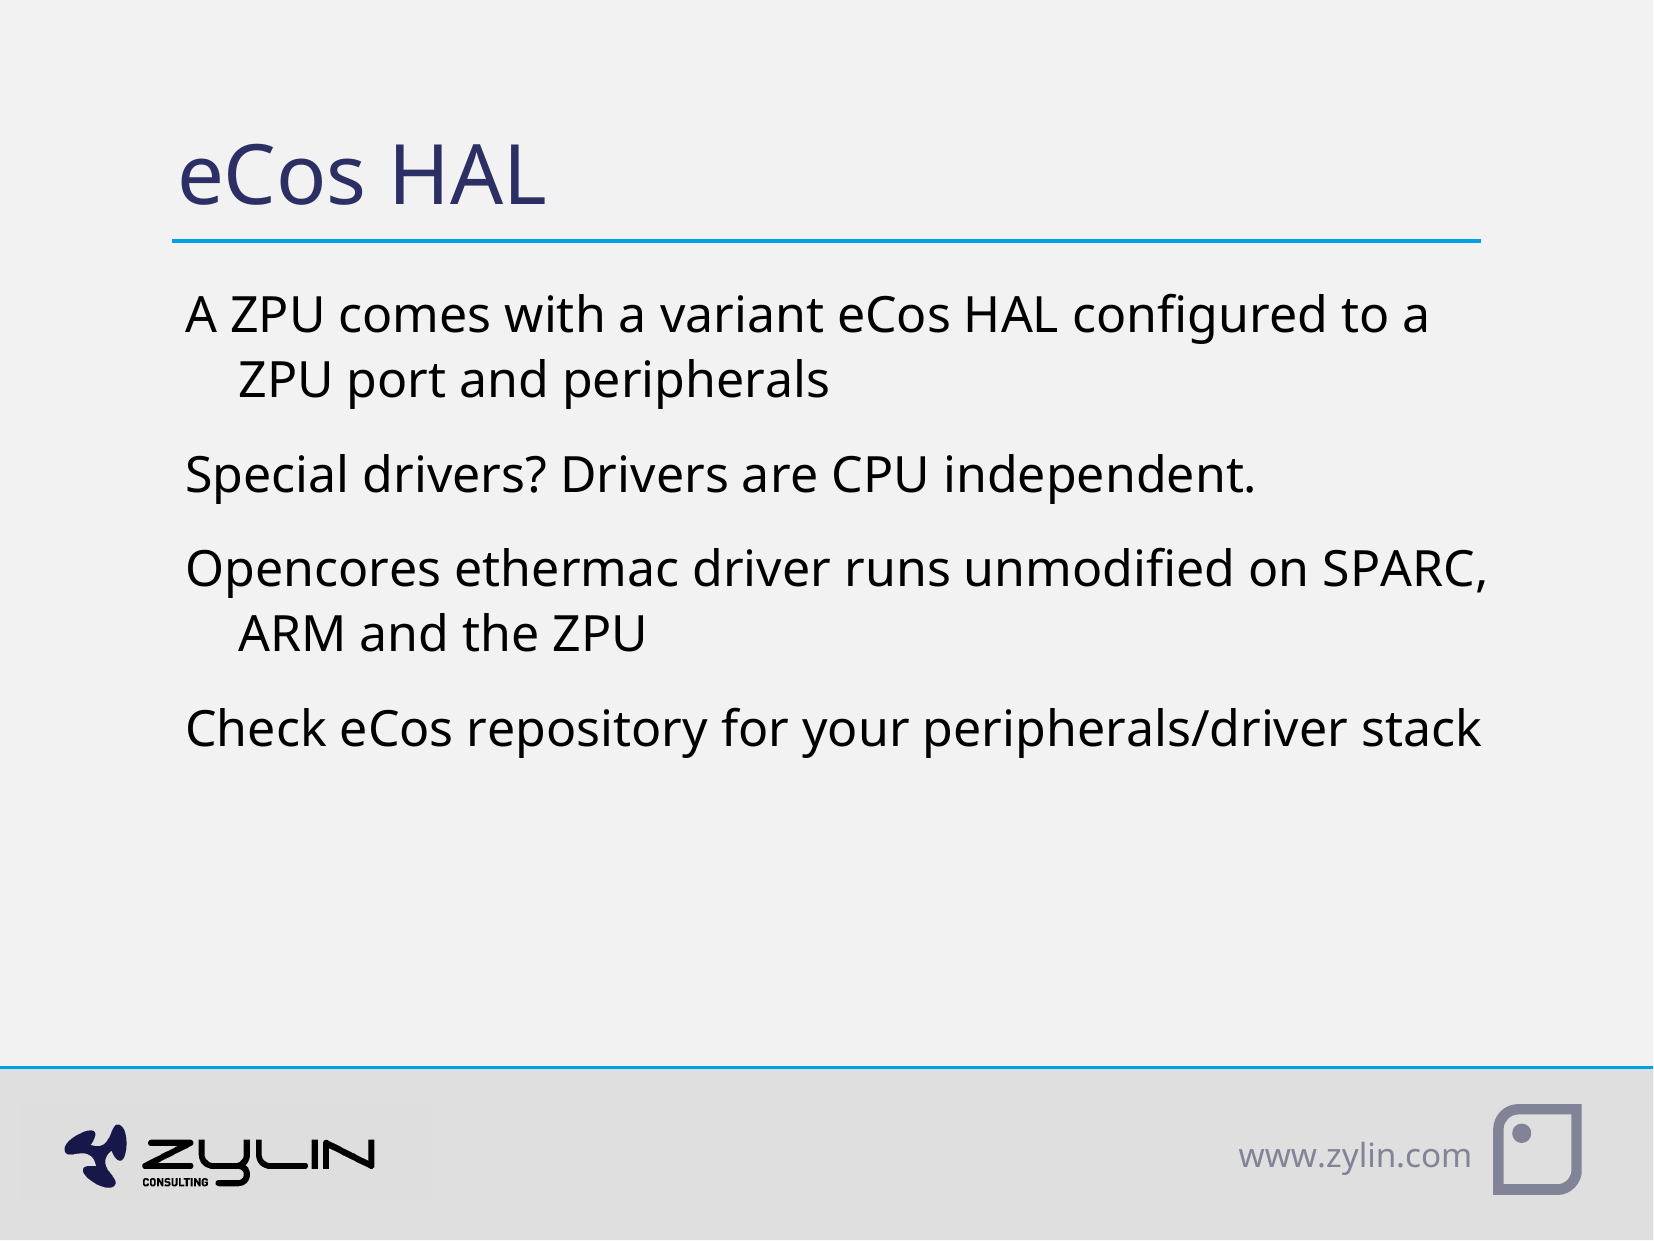

# eCos HAL
A ZPU comes with a variant eCos HAL configured to a ZPU port and peripherals
Special drivers? Drivers are CPU independent.
Opencores ethermac driver runs unmodified on SPARC, ARM and the ZPU
Check eCos repository for your peripherals/driver stack